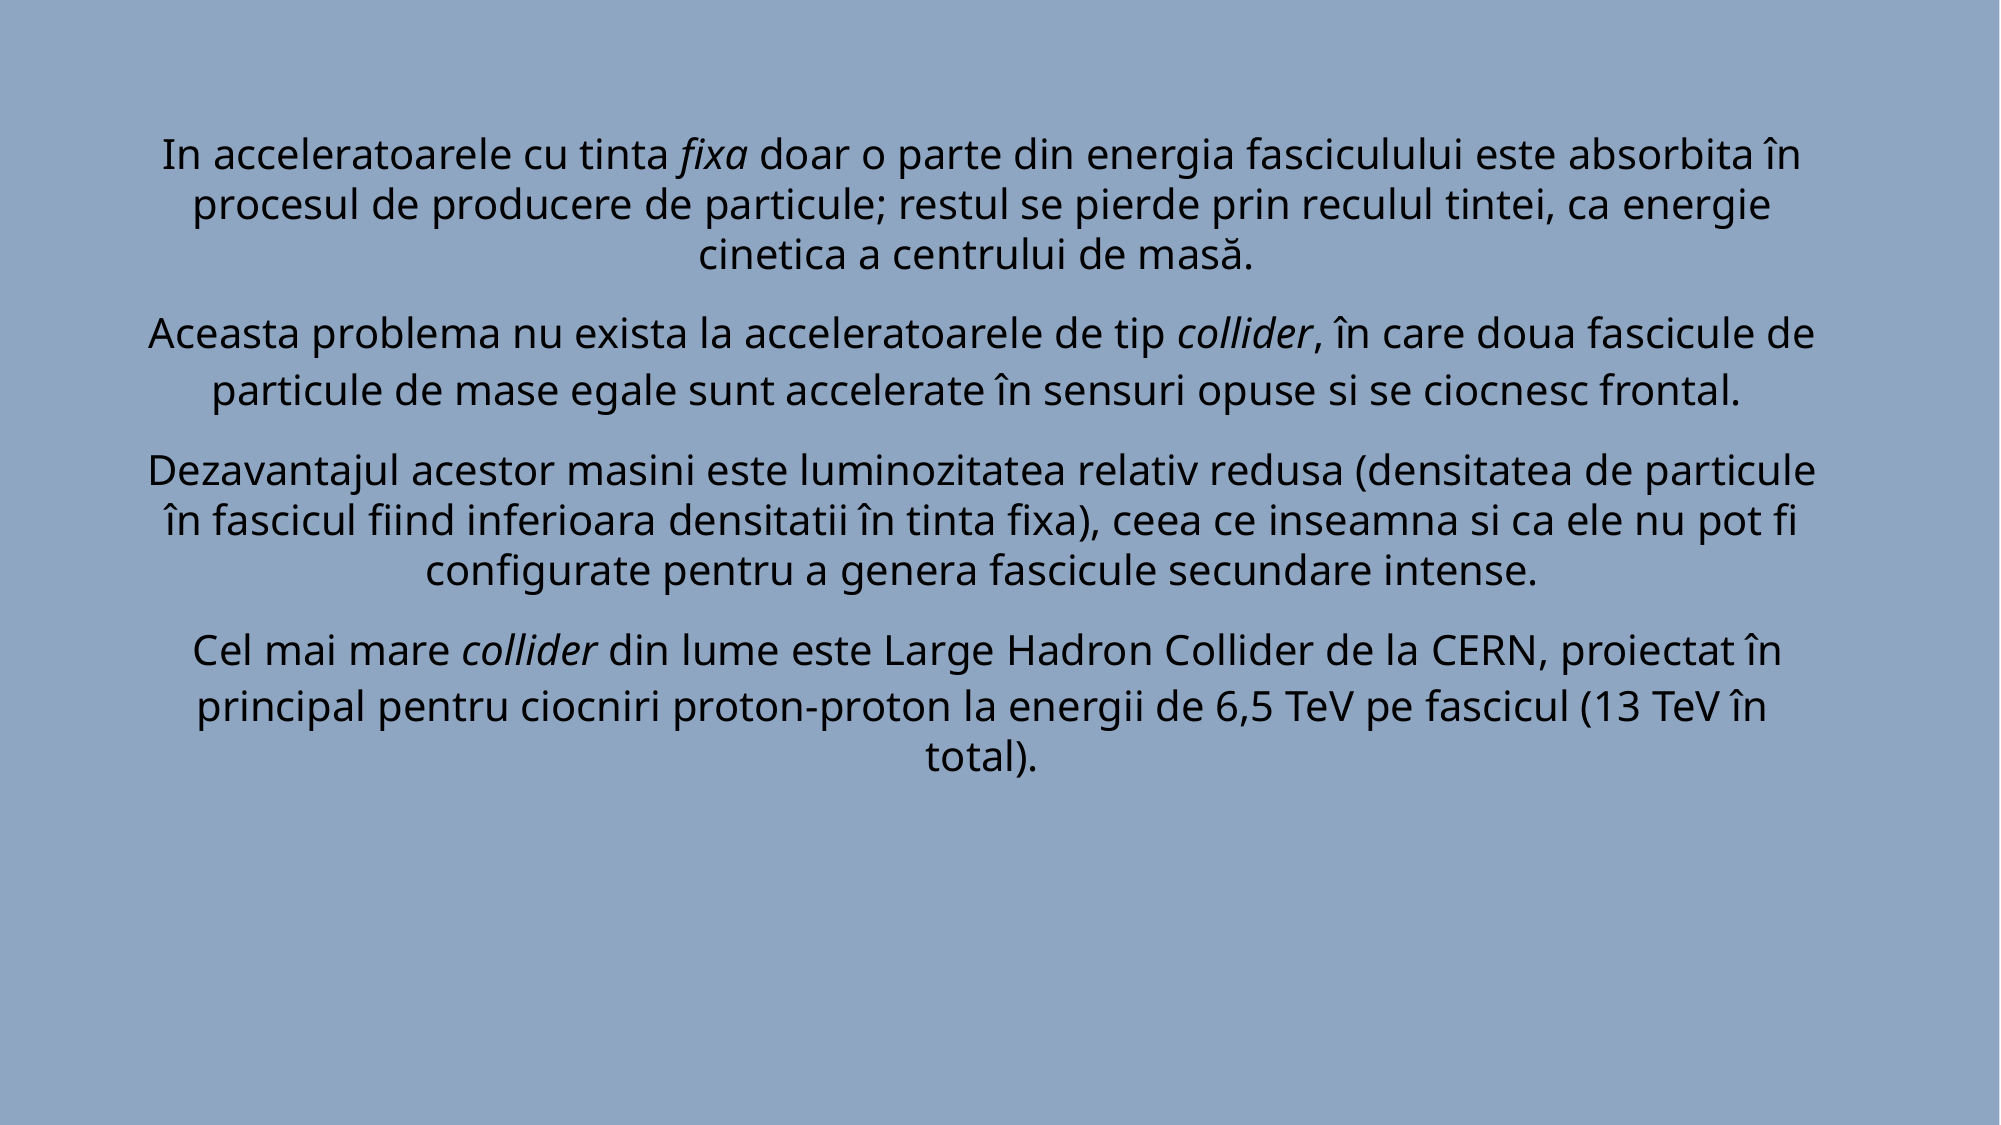

# In acceleratoarele cu tinta fixa doar o parte din energia fasciculului este absorbita în procesul de producere de particule; restul se pierde prin reculul tintei, ca energie cinetica a centrului de masă.
Aceasta problema nu exista la acceleratoarele de tip collider, în care doua fascicule de particule de mase egale sunt accelerate în sensuri opuse si se ciocnesc frontal.
Dezavantajul acestor masini este luminozitatea relativ redusa (densitatea de particule în fascicul fiind inferioara densitatii în tinta fixa), ceea ce inseamna si ca ele nu pot fi configurate pentru a genera fascicule secundare intense.
 Cel mai mare collider din lume este Large Hadron Collider de la CERN, proiectat în principal pentru ciocniri proton-proton la energii de 6,5 TeV pe fascicul (13 TeV în total).